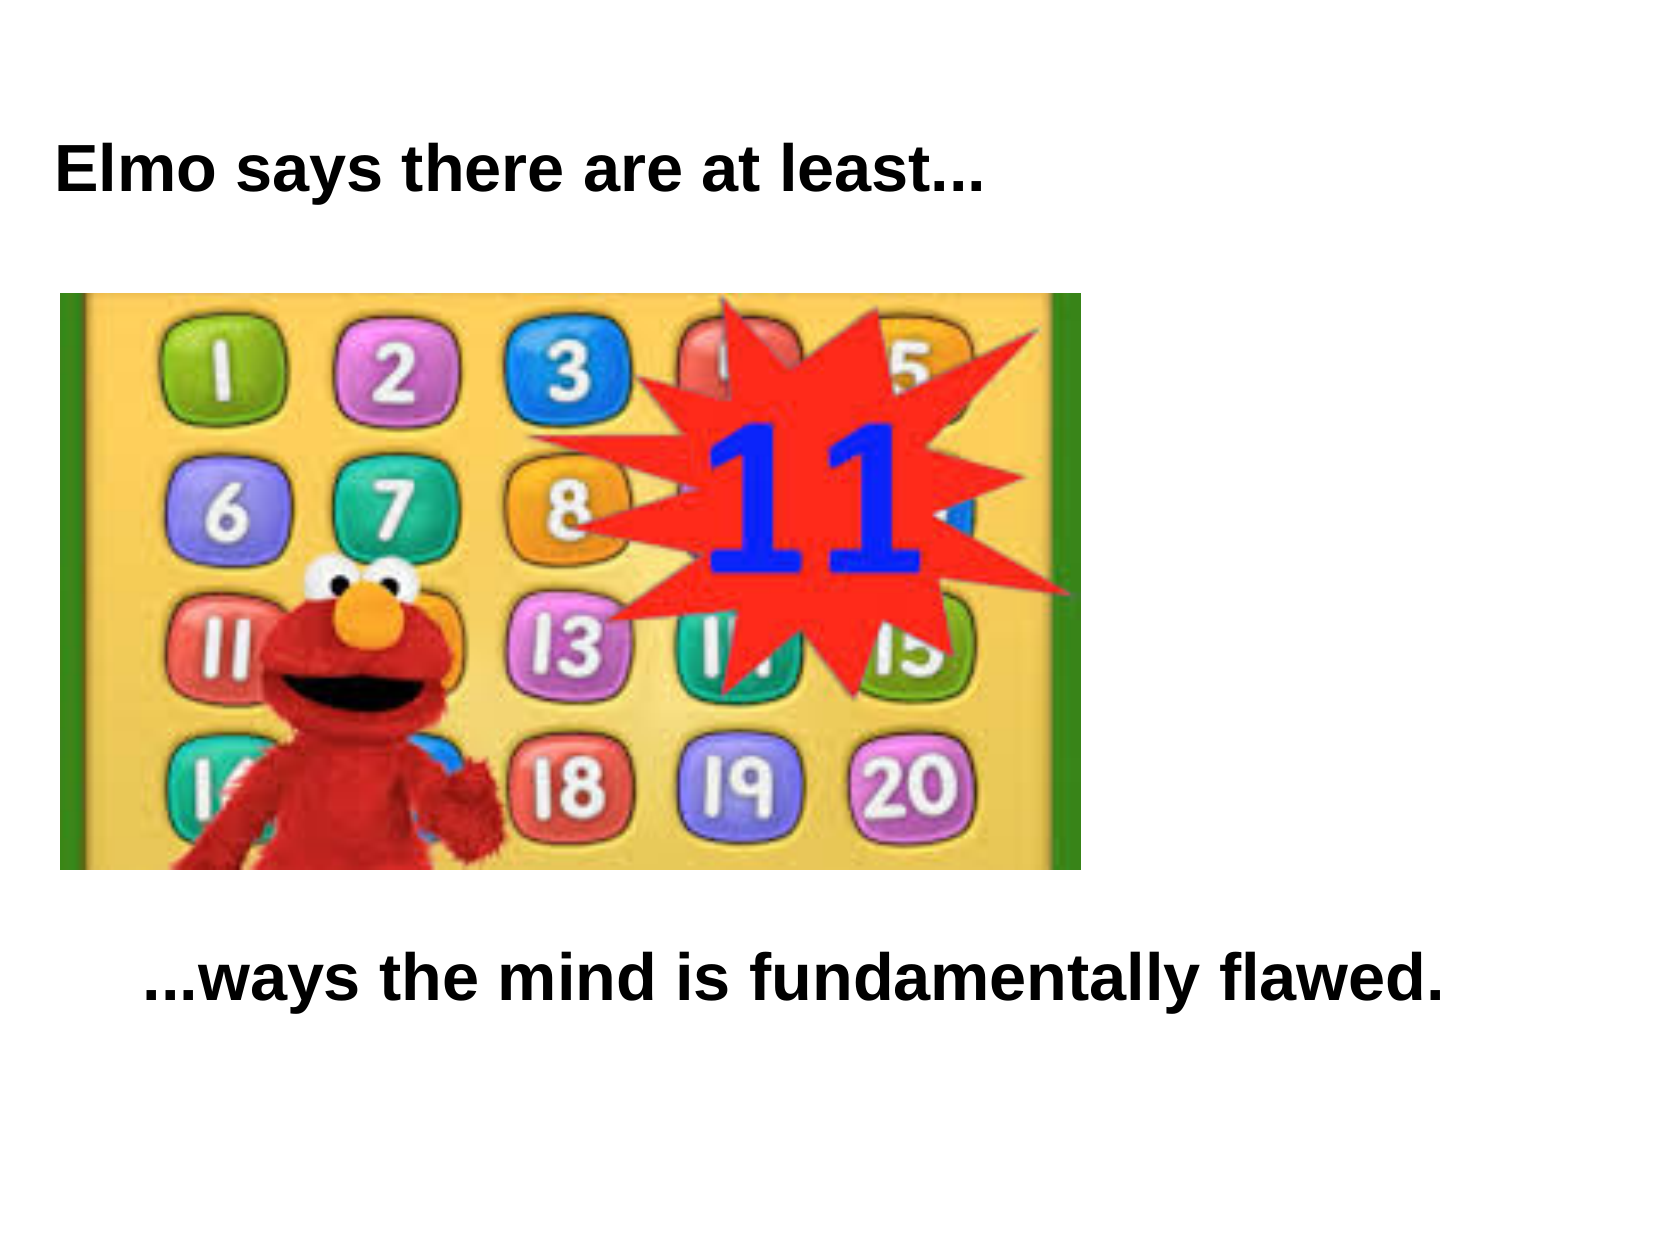

Elmo says there are at least...
# ...ways the mind is fundamentally flawed.